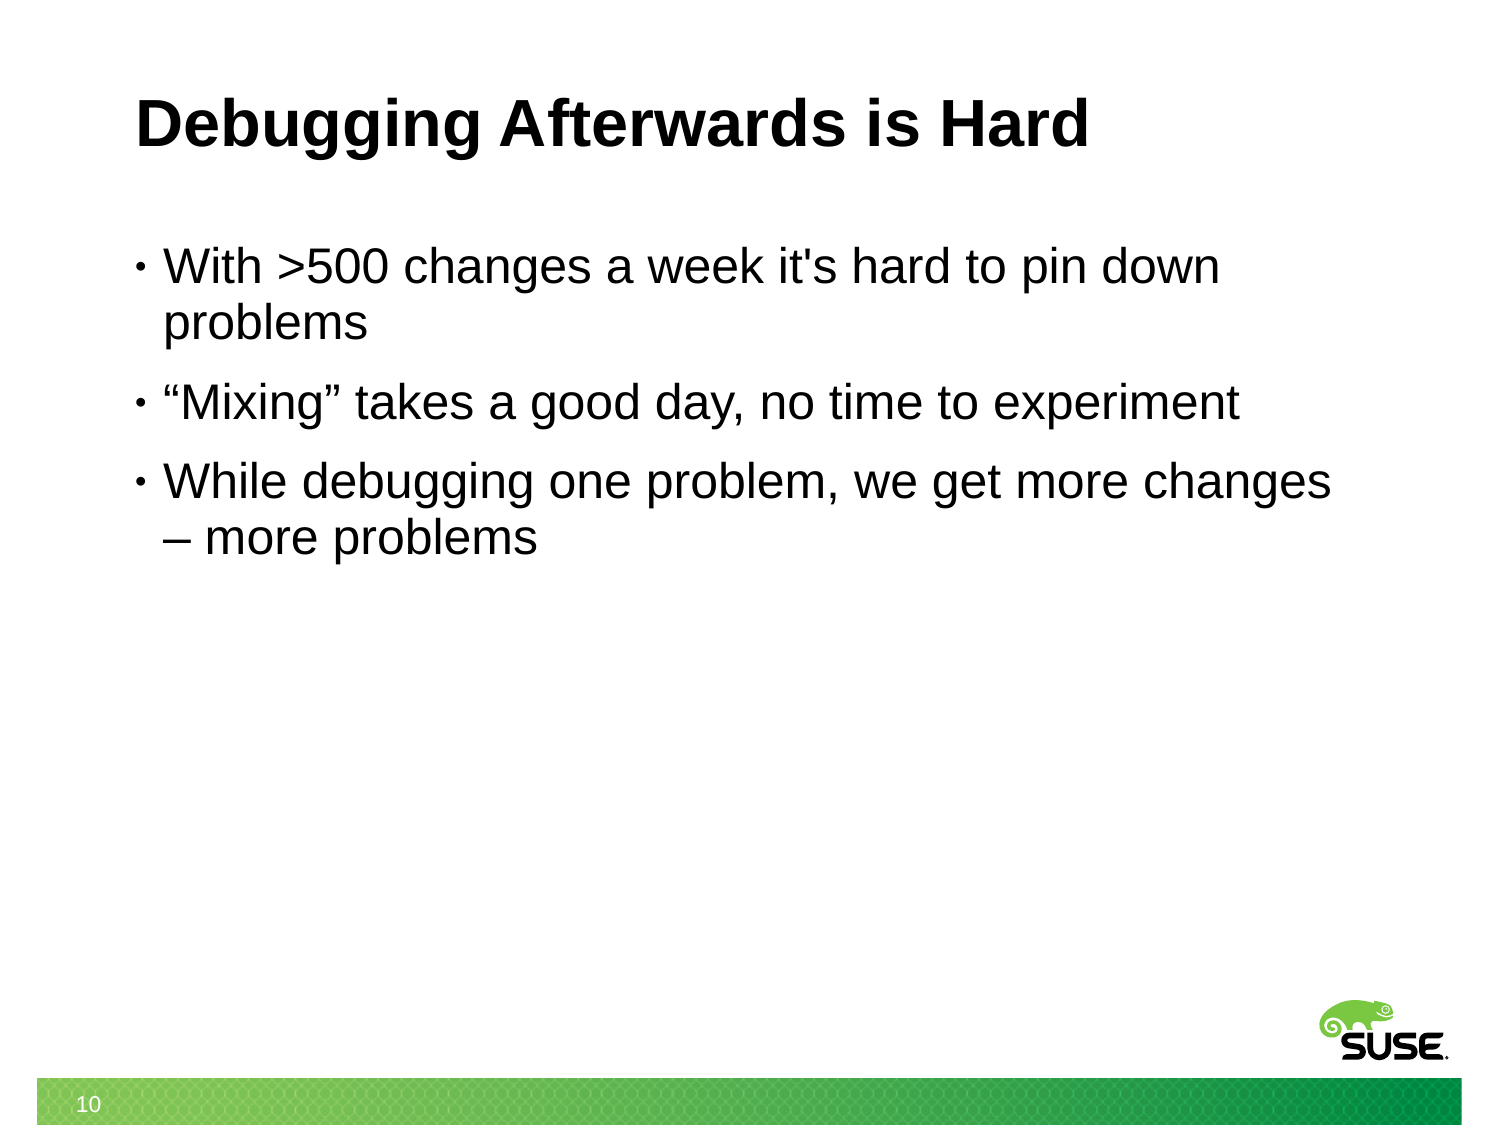

# Debugging Afterwards is Hard
With >500 changes a week it's hard to pin down problems
“Mixing” takes a good day, no time to experiment
While debugging one problem, we get more changes – more problems